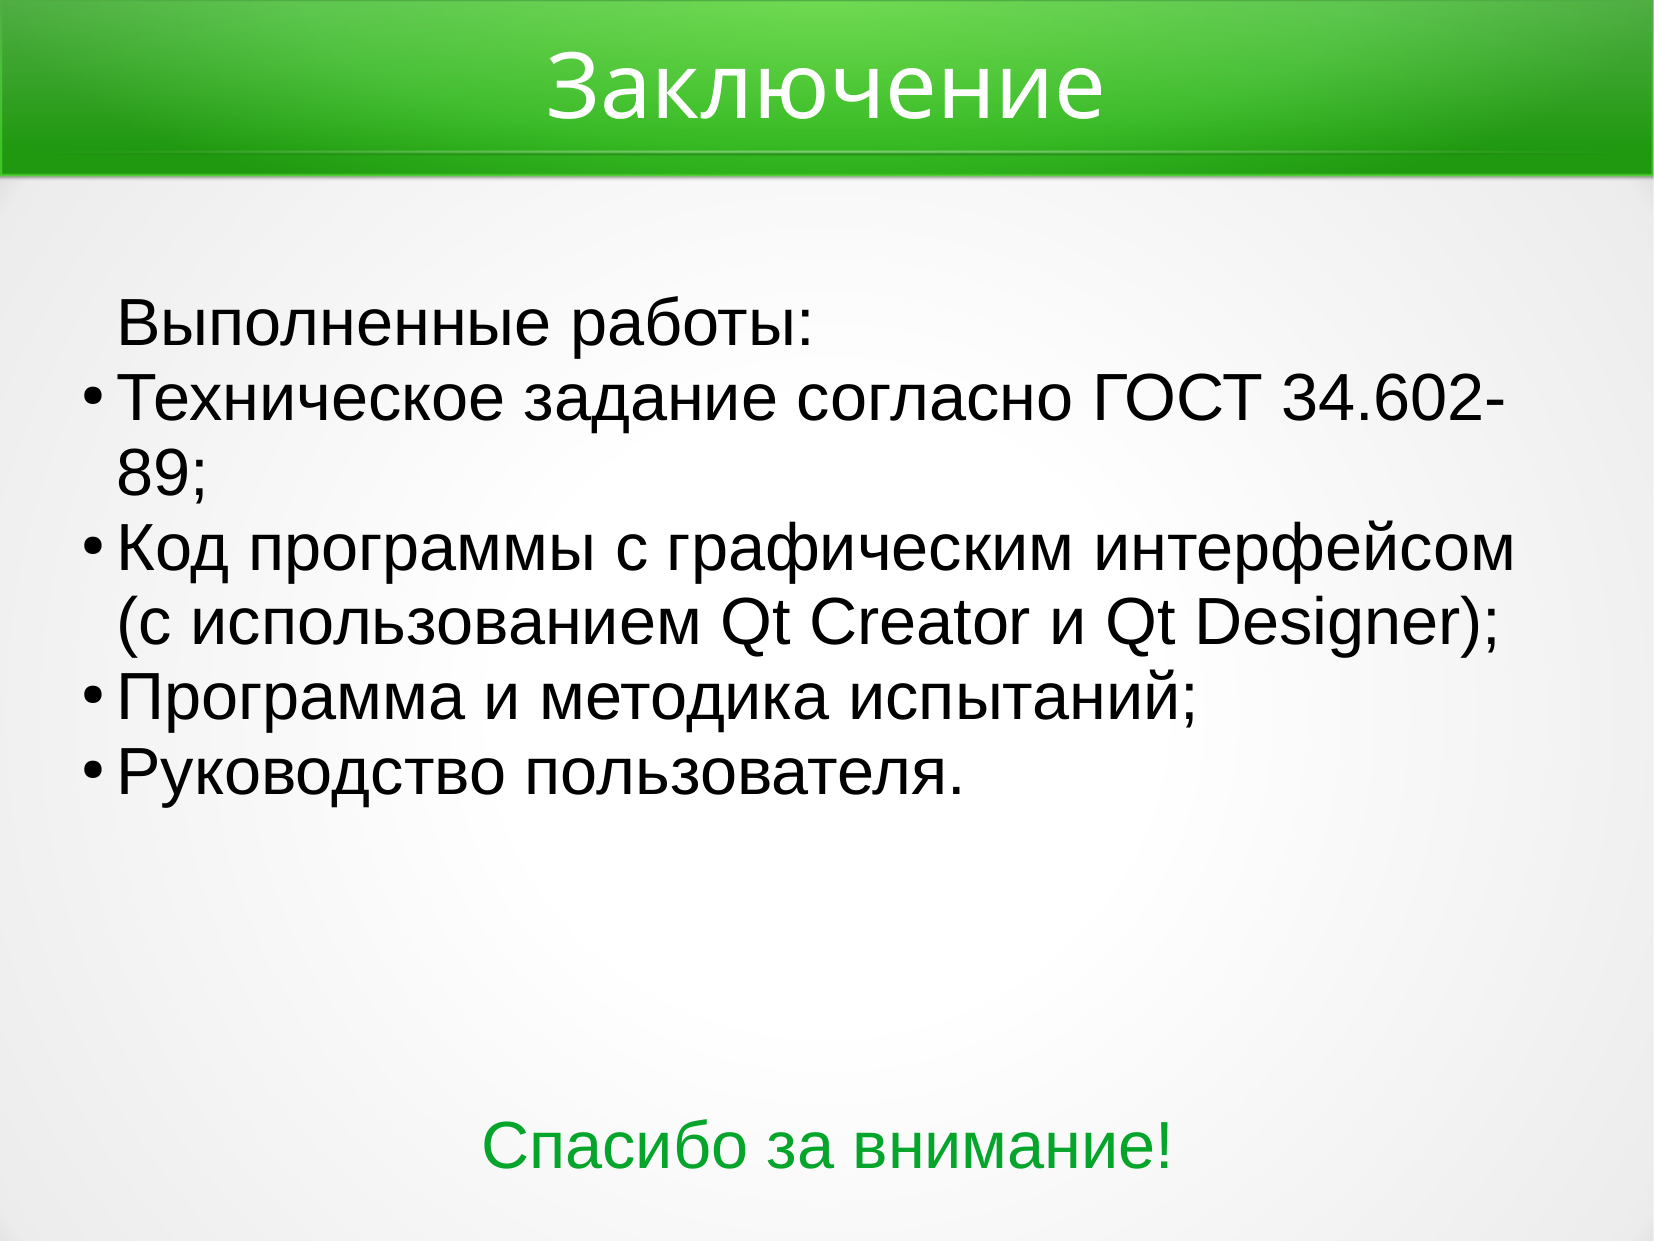

# Заключение
Выполненные работы:
Техническое задание согласно ГОСТ 34.602-89;
Код программы с графическим интерфейсом (с использованием Qt Creator и Qt Designer);
Программа и методика испытаний;
Руководство пользователя.
Спасибо за внимание!